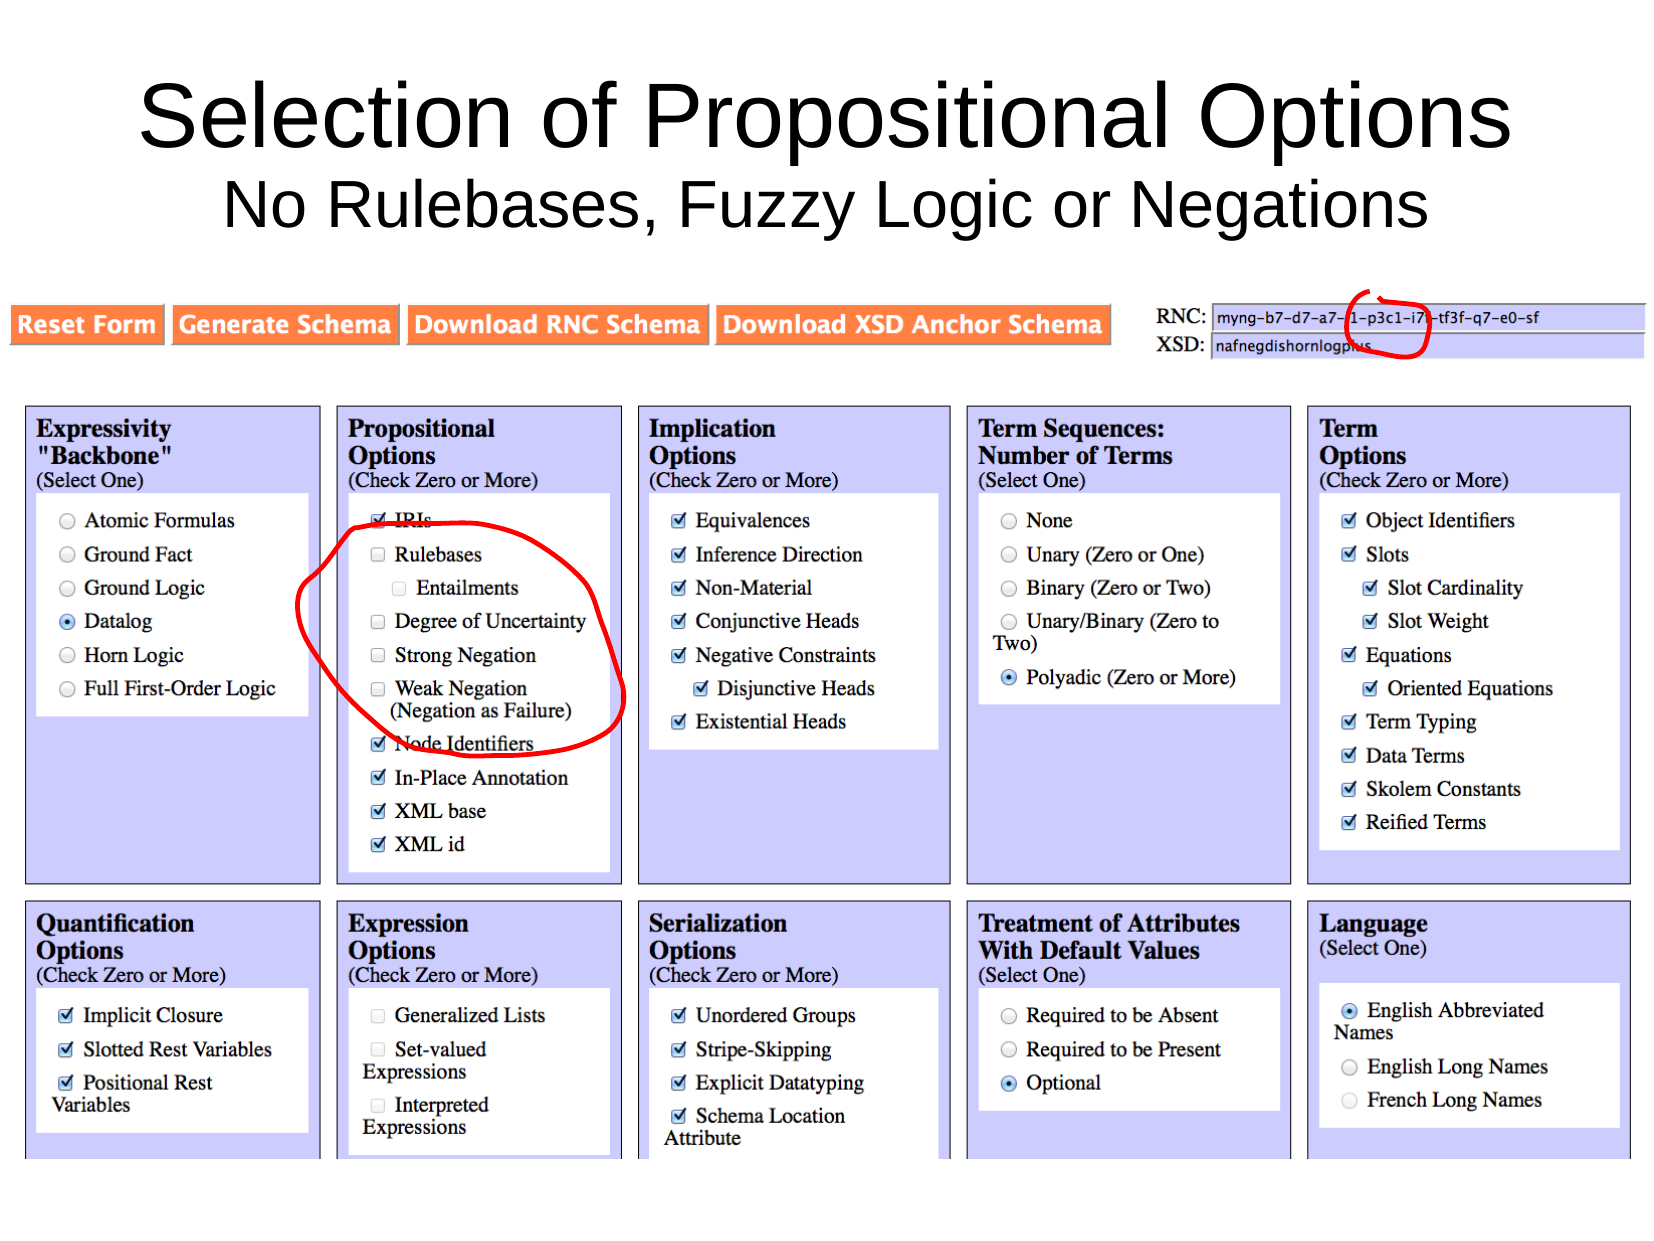

# Selection of Propositional Options No Rulebases, Fuzzy Logic or Negations